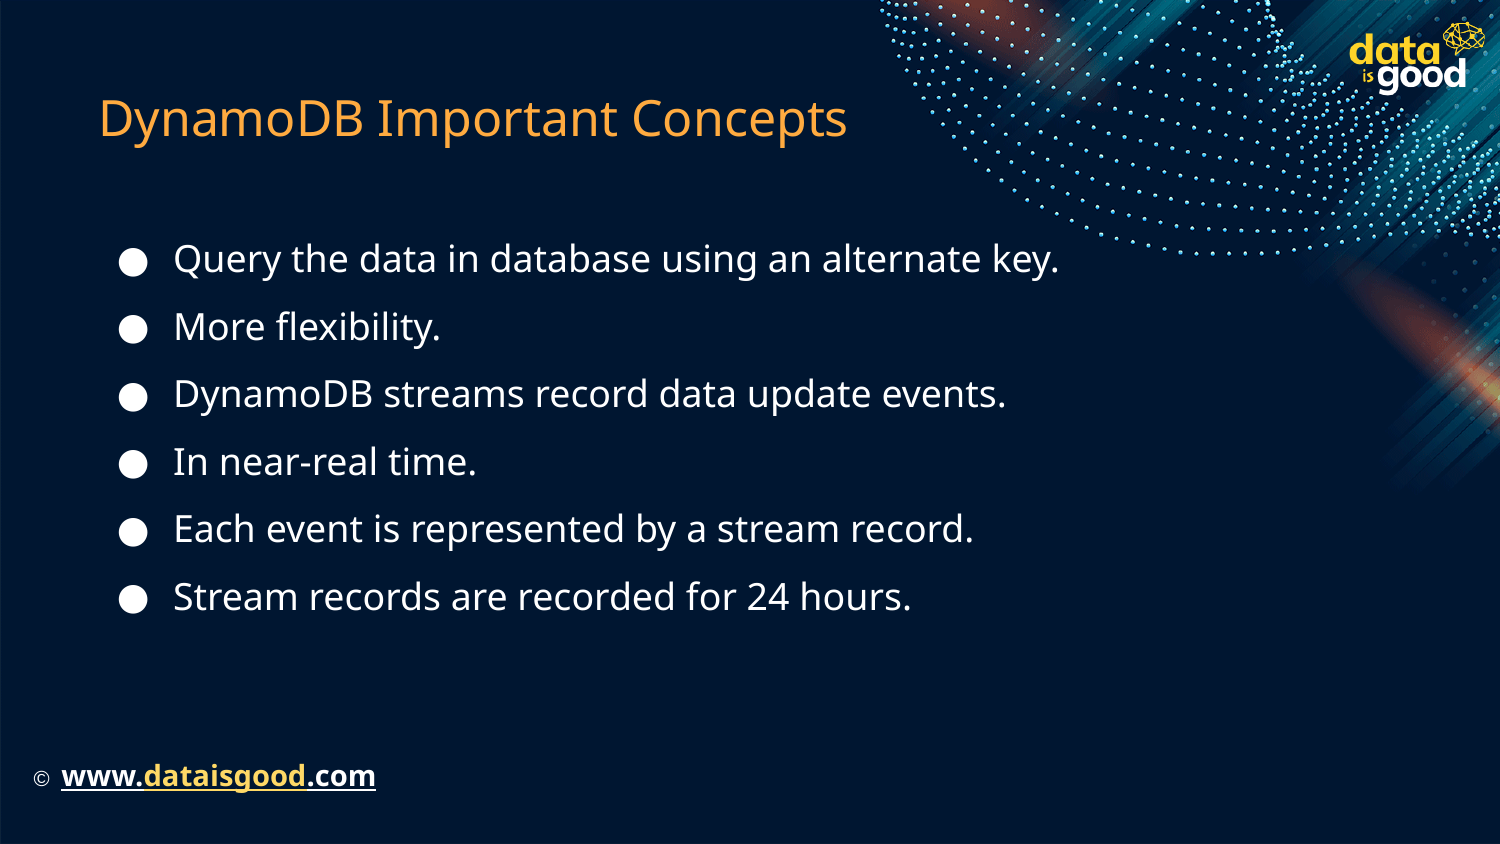

# DynamoDB Important Concepts
Query the data in database using an alternate key.
More flexibility.
DynamoDB streams record data update events.
In near-real time.
Each event is represented by a stream record.
Stream records are recorded for 24 hours.